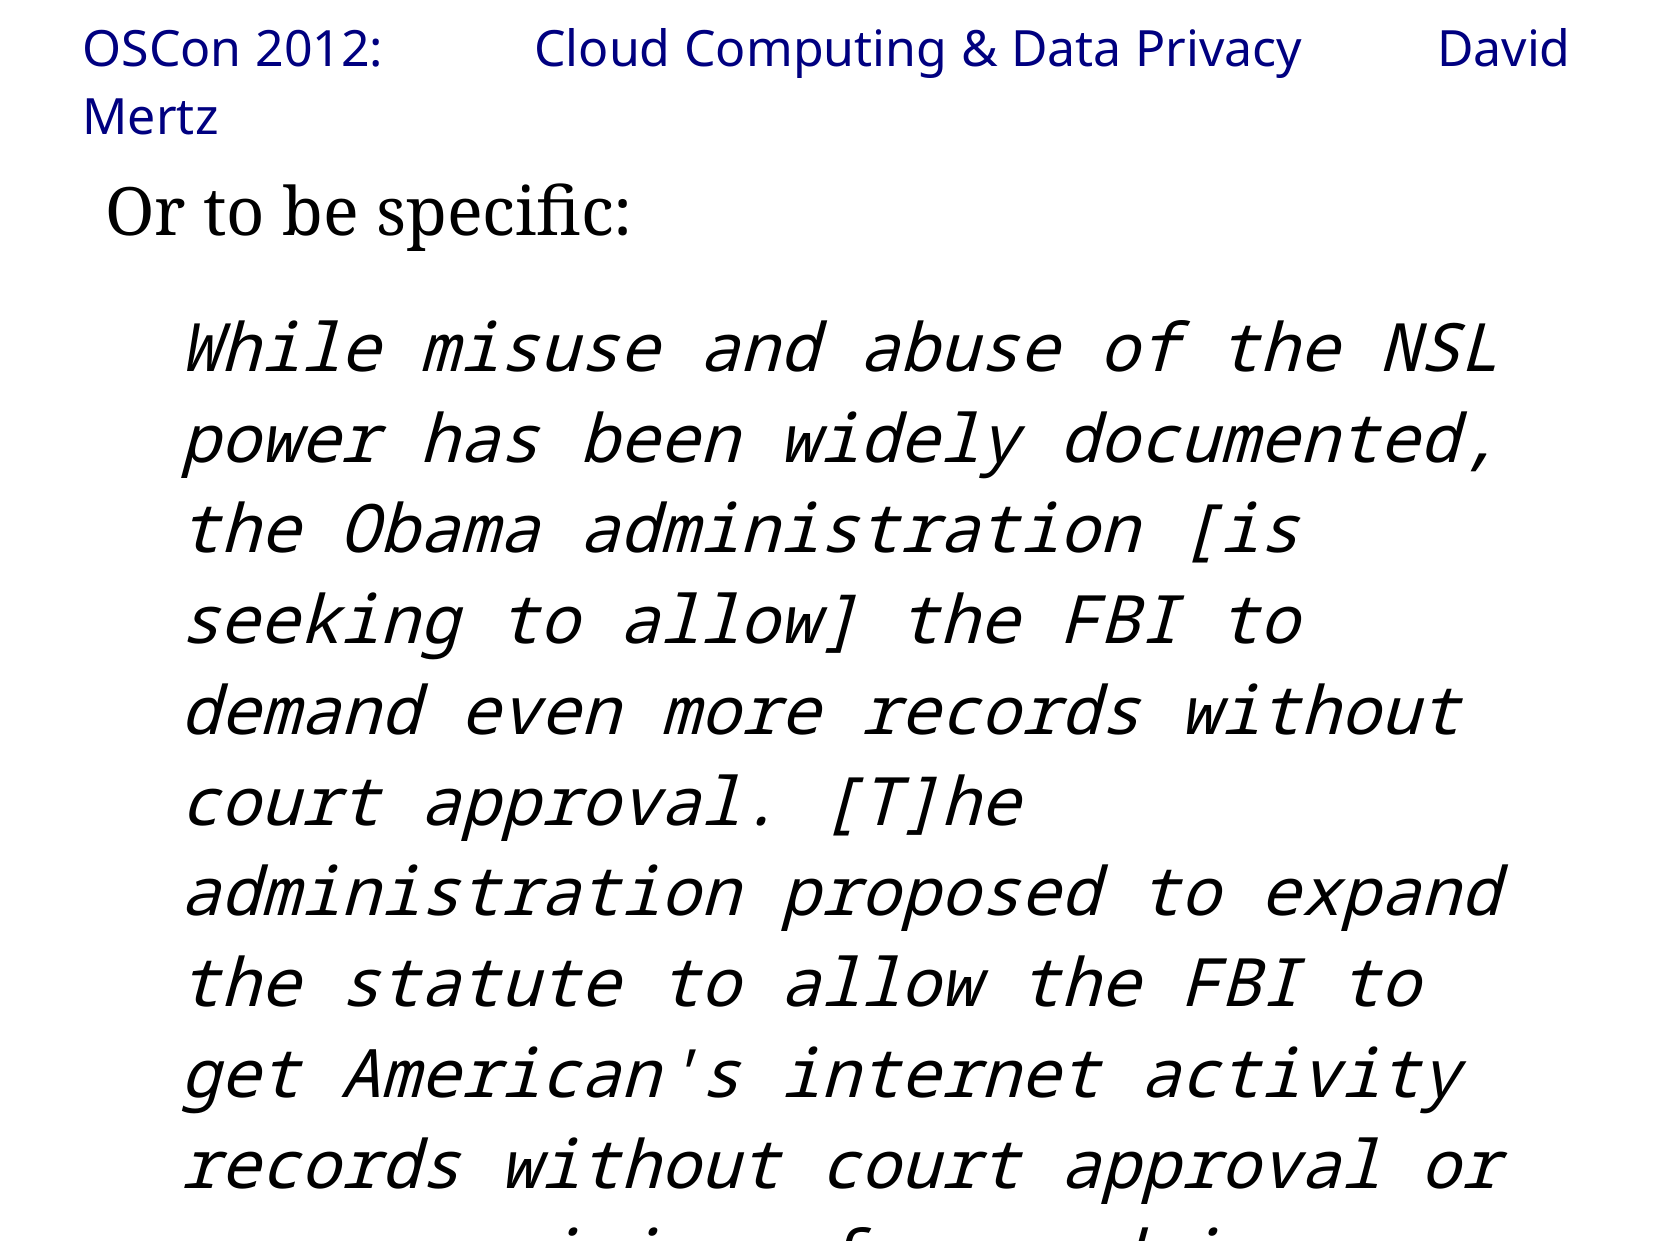

OSCon 2012: 		Cloud Computing & Data Privacy		David Mertz
# Or to be specific:
While misuse and abuse of the NSL power has been widely documented, the Obama administration [is seeking to allow] the FBI to demand even more records without court approval. [T]he administration proposed to expand the statute to allow the FBI to get American's internet activity records without court approval or even suspicion of wrongdoing.
http://www.aclu.org/national-security/doe-v-holder